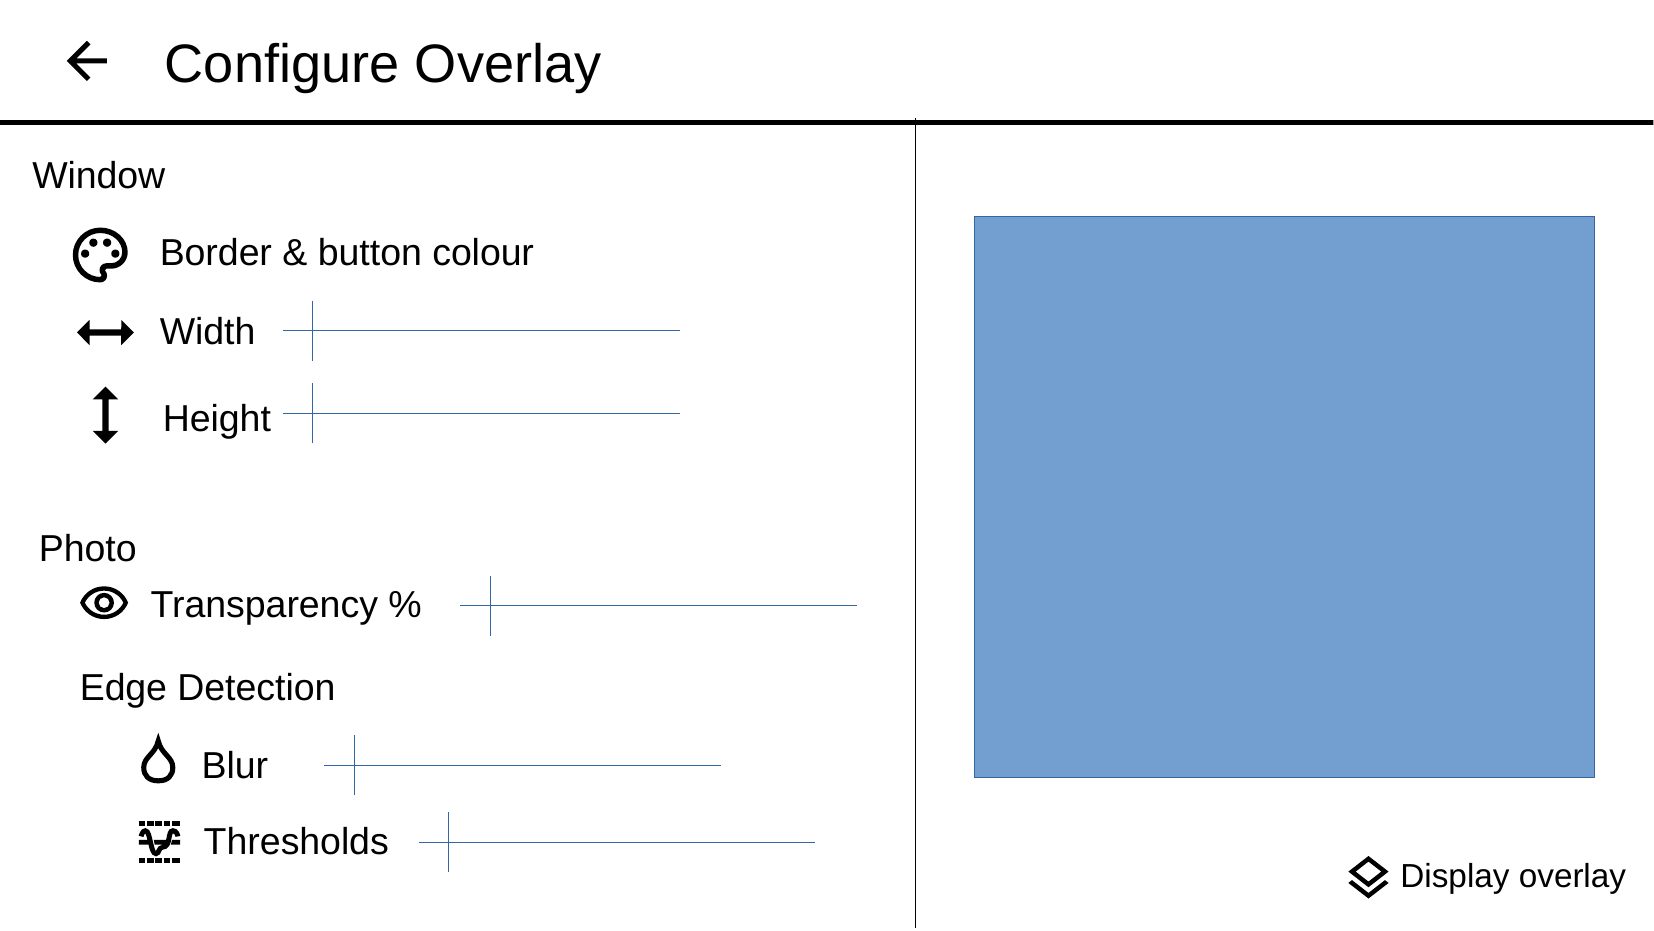

Configure Overlay
Window
Border & button colour
Width
Height
Photo
Transparency %
Edge Detection
Blur
Thresholds
Display overlay